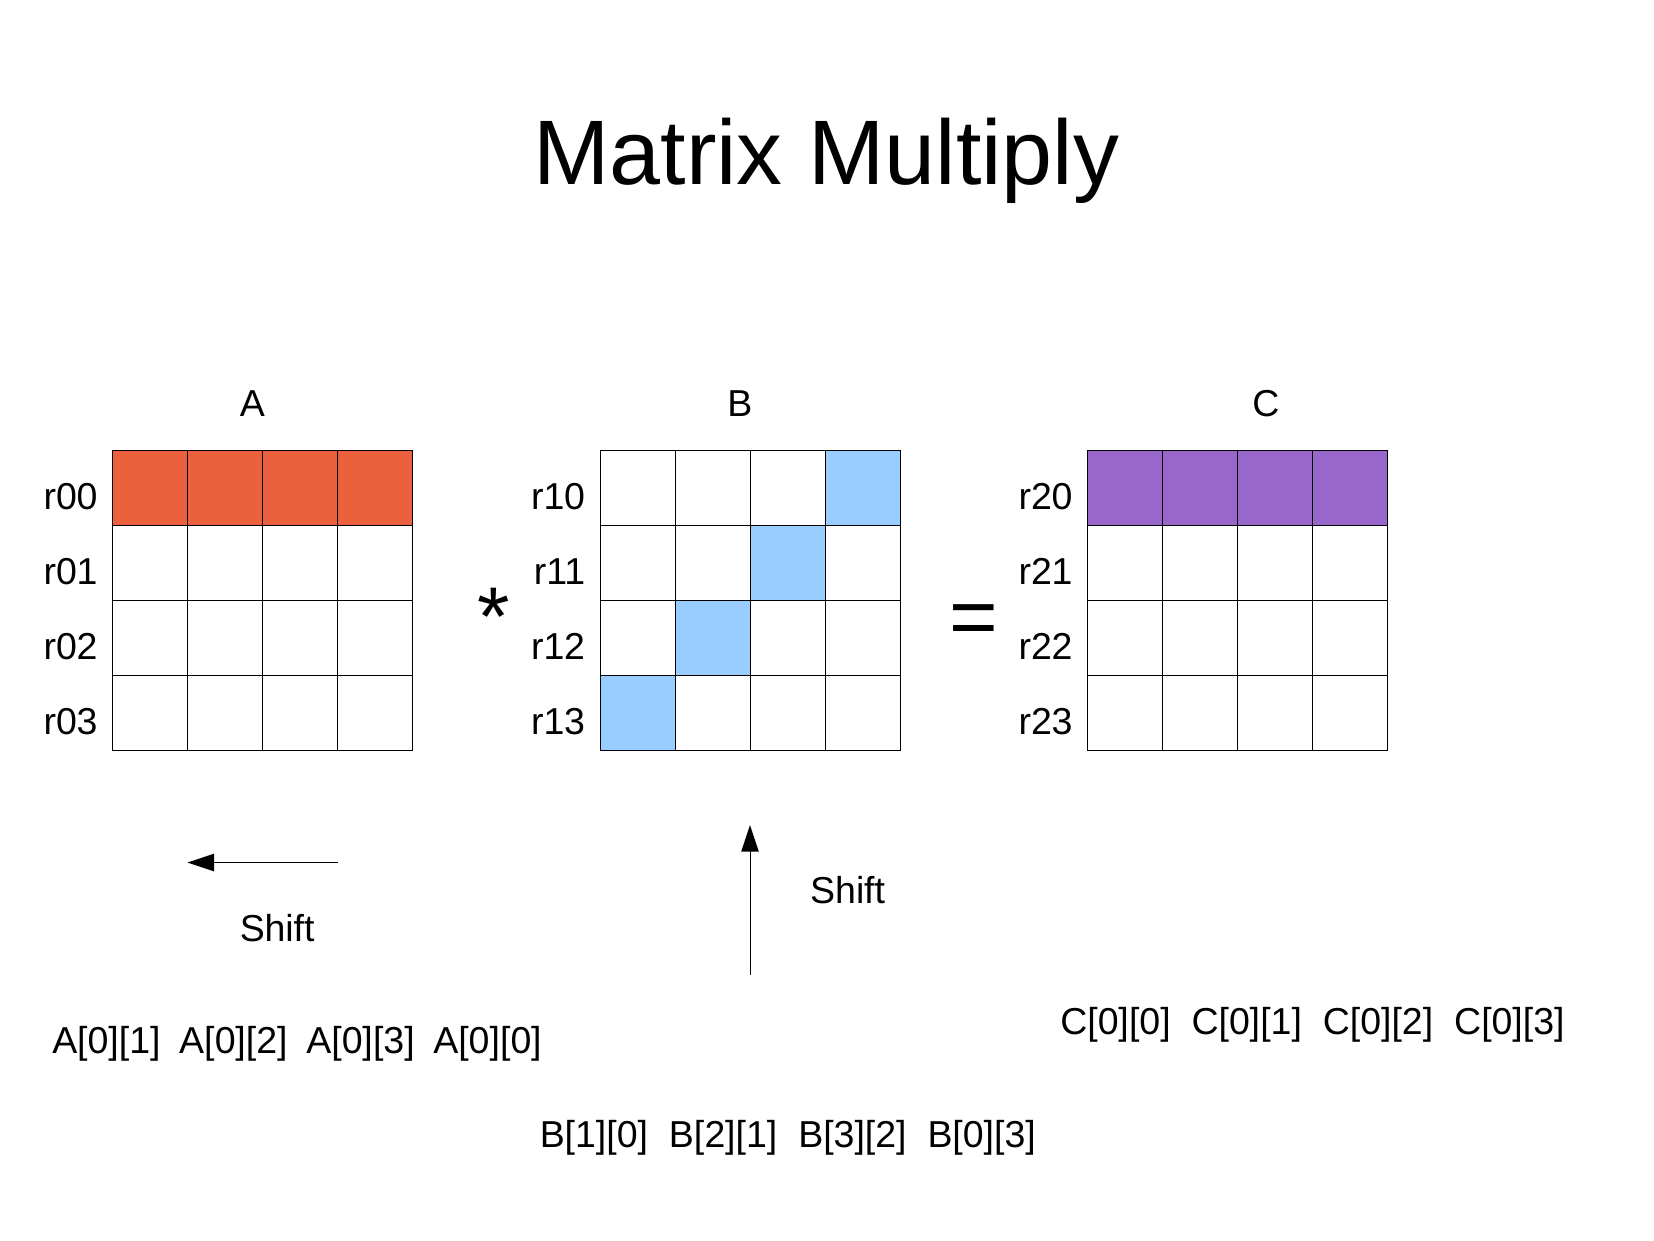

# Matrix Multiply
A
B
C
r00
r10
r20
r01
r11
r21
*
=
r02
r12
r22
r03
r13
r23
Shift
Shift
C[0][0] C[0][1] C[0][2] C[0][3]
A[0][1] A[0][2] A[0][3] A[0][0]
B[1][0] B[2][1] B[3][2] B[0][3]